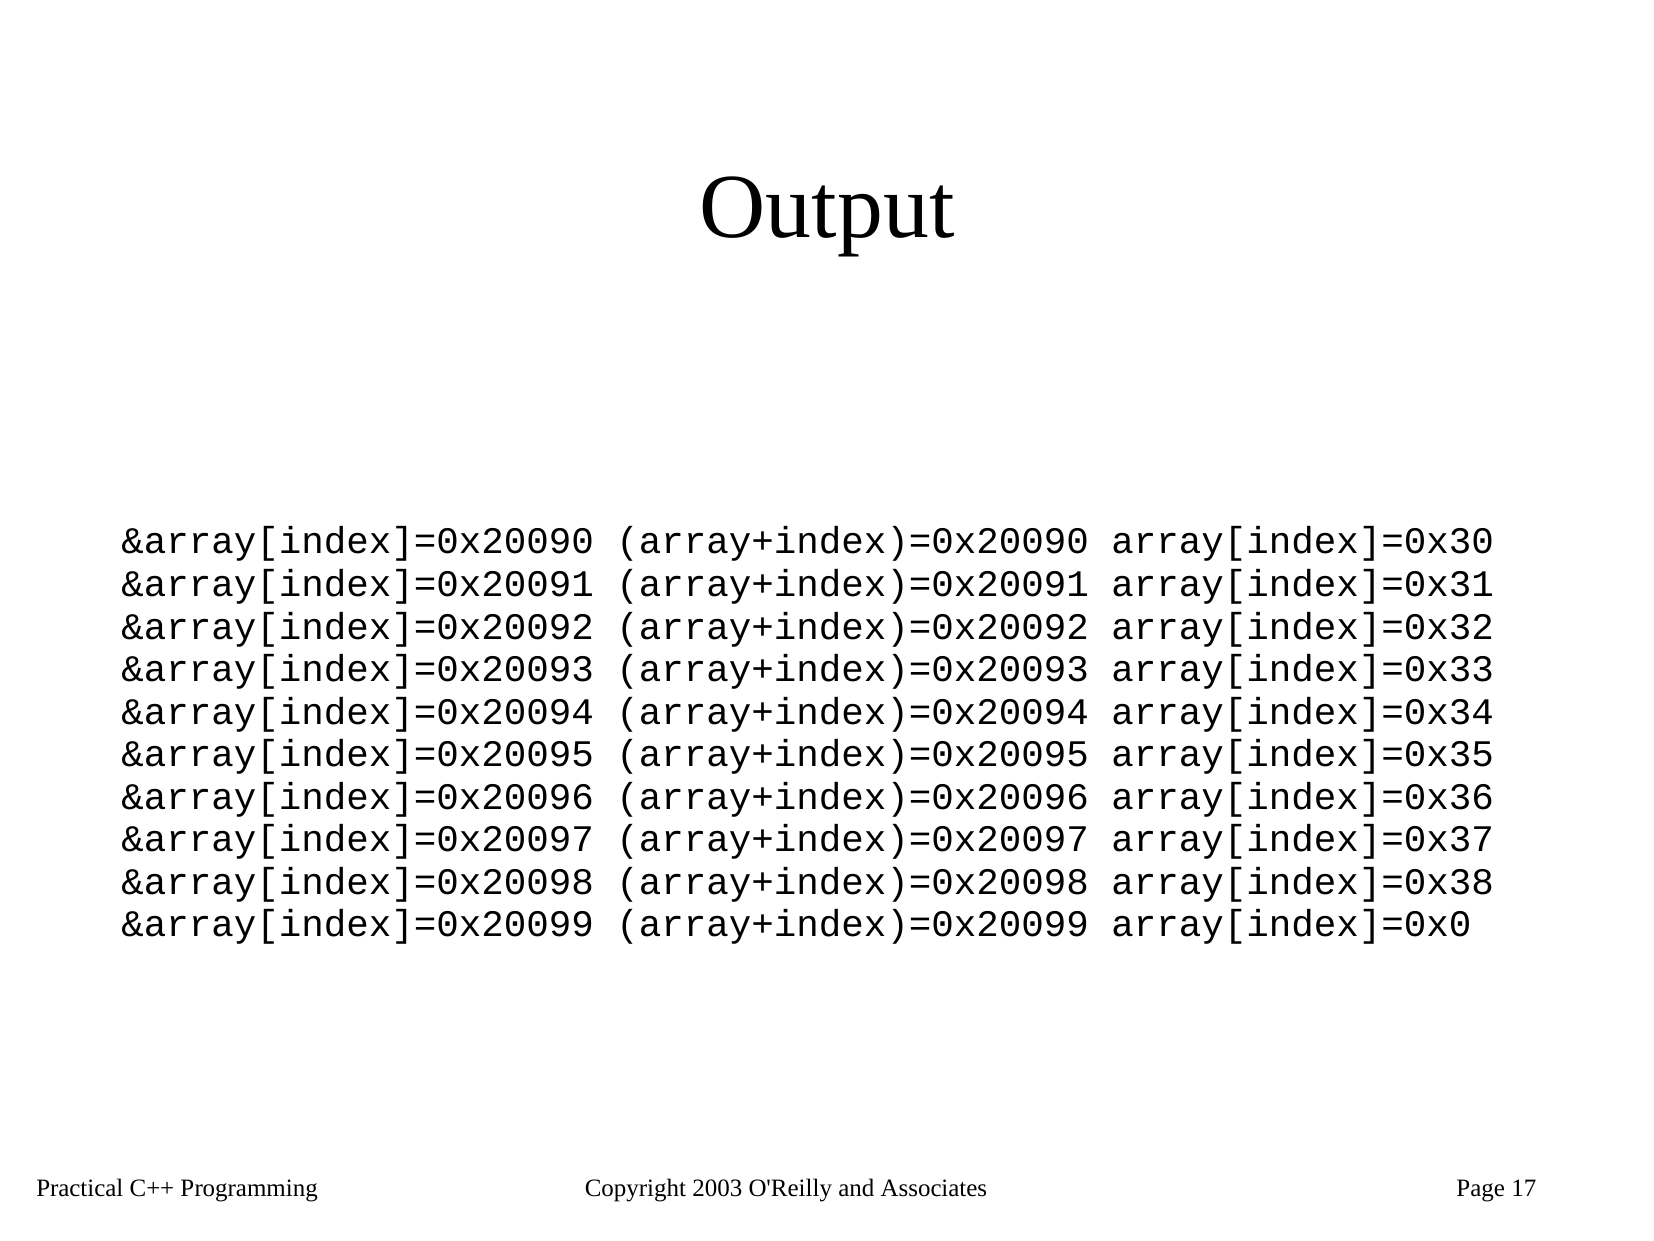

# Output
&array[index]=0x20090 (array+index)=0x20090 array[index]=0x30
&array[index]=0x20091 (array+index)=0x20091 array[index]=0x31
&array[index]=0x20092 (array+index)=0x20092 array[index]=0x32
&array[index]=0x20093 (array+index)=0x20093 array[index]=0x33
&array[index]=0x20094 (array+index)=0x20094 array[index]=0x34
&array[index]=0x20095 (array+index)=0x20095 array[index]=0x35
&array[index]=0x20096 (array+index)=0x20096 array[index]=0x36
&array[index]=0x20097 (array+index)=0x20097 array[index]=0x37
&array[index]=0x20098 (array+index)=0x20098 array[index]=0x38
&array[index]=0x20099 (array+index)=0x20099 array[index]=0x0